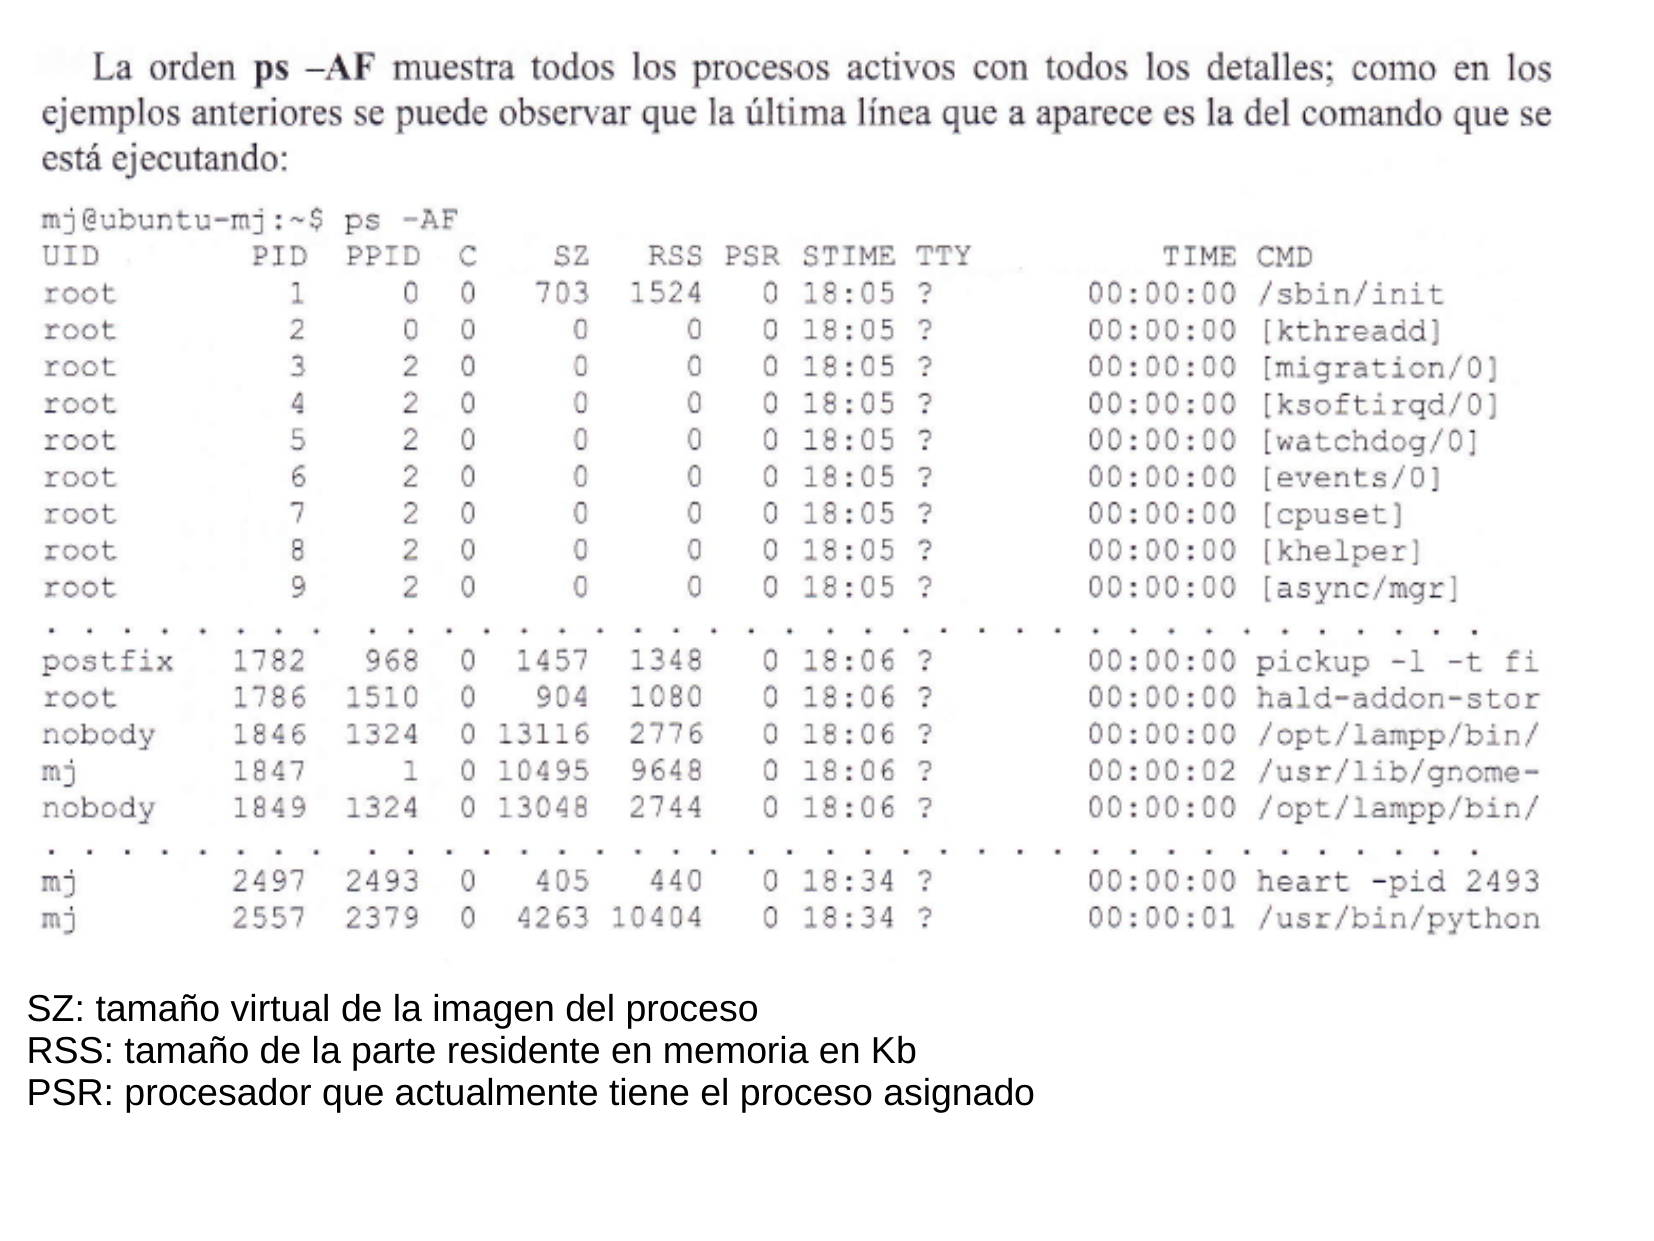

SZ: tamaño virtual de la imagen del proceso
RSS: tamaño de la parte residente en memoria en Kb
PSR: procesador que actualmente tiene el proceso asignado